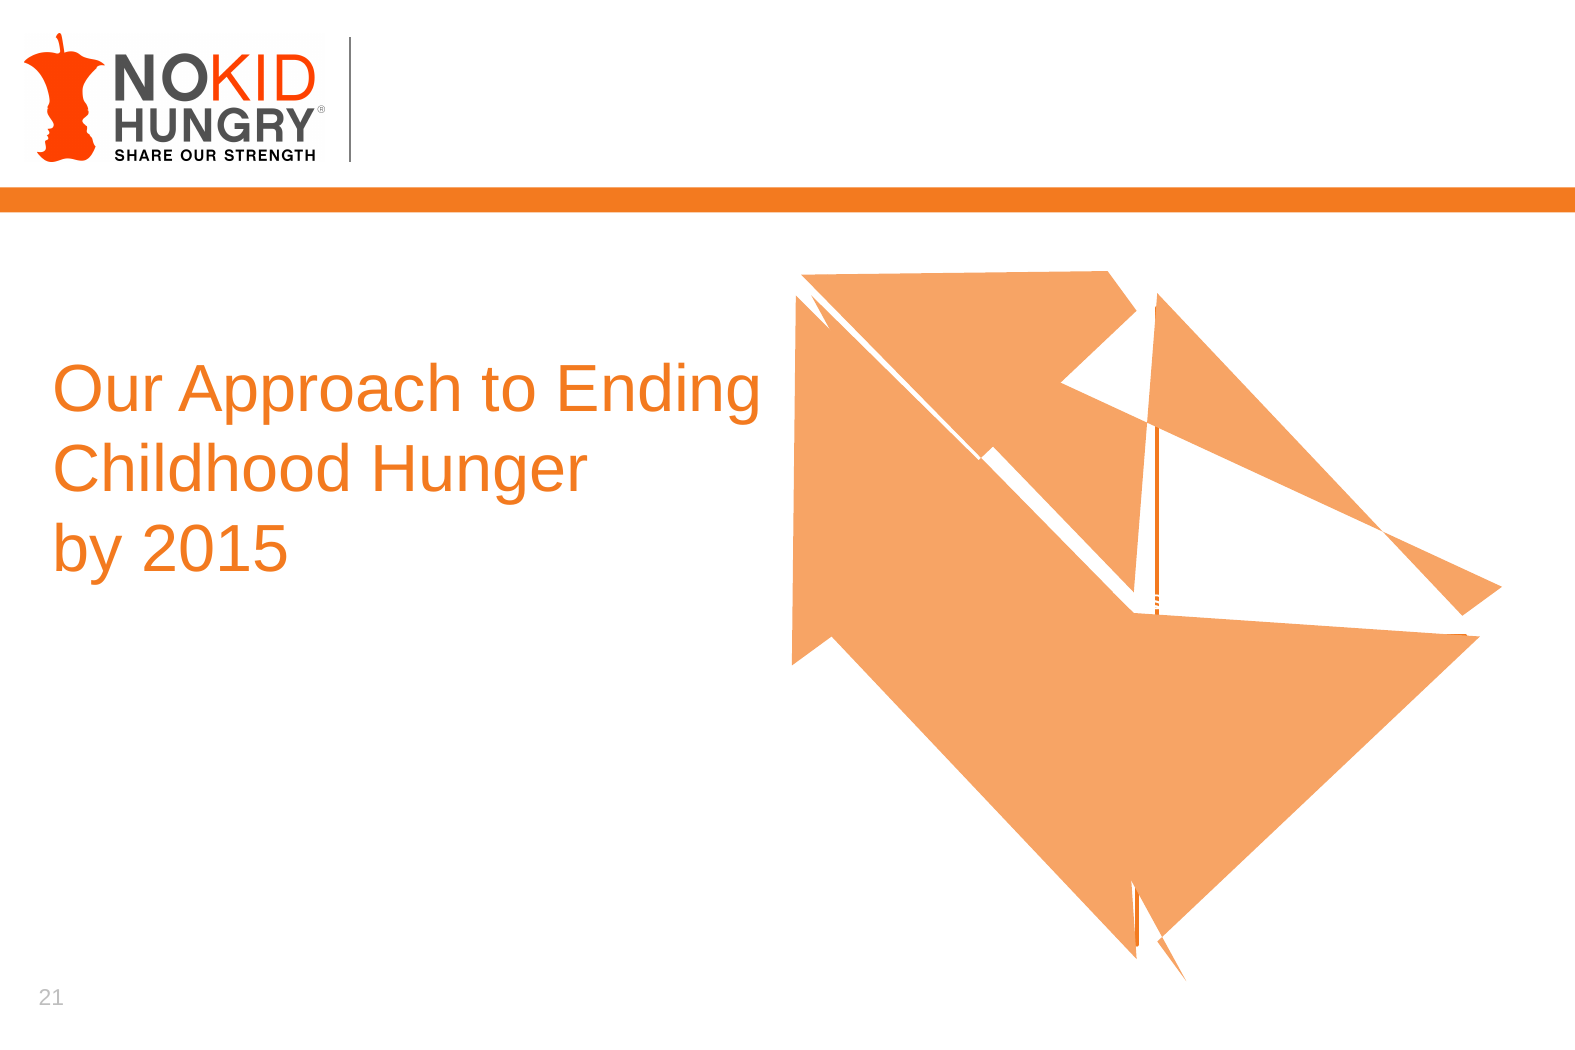

State & City Campaigns
Public Awareness, OUTREACH
& Advocacy
Community Investment
Nutrition Education
# Our Approach to Ending Childhood Hunger by 2015